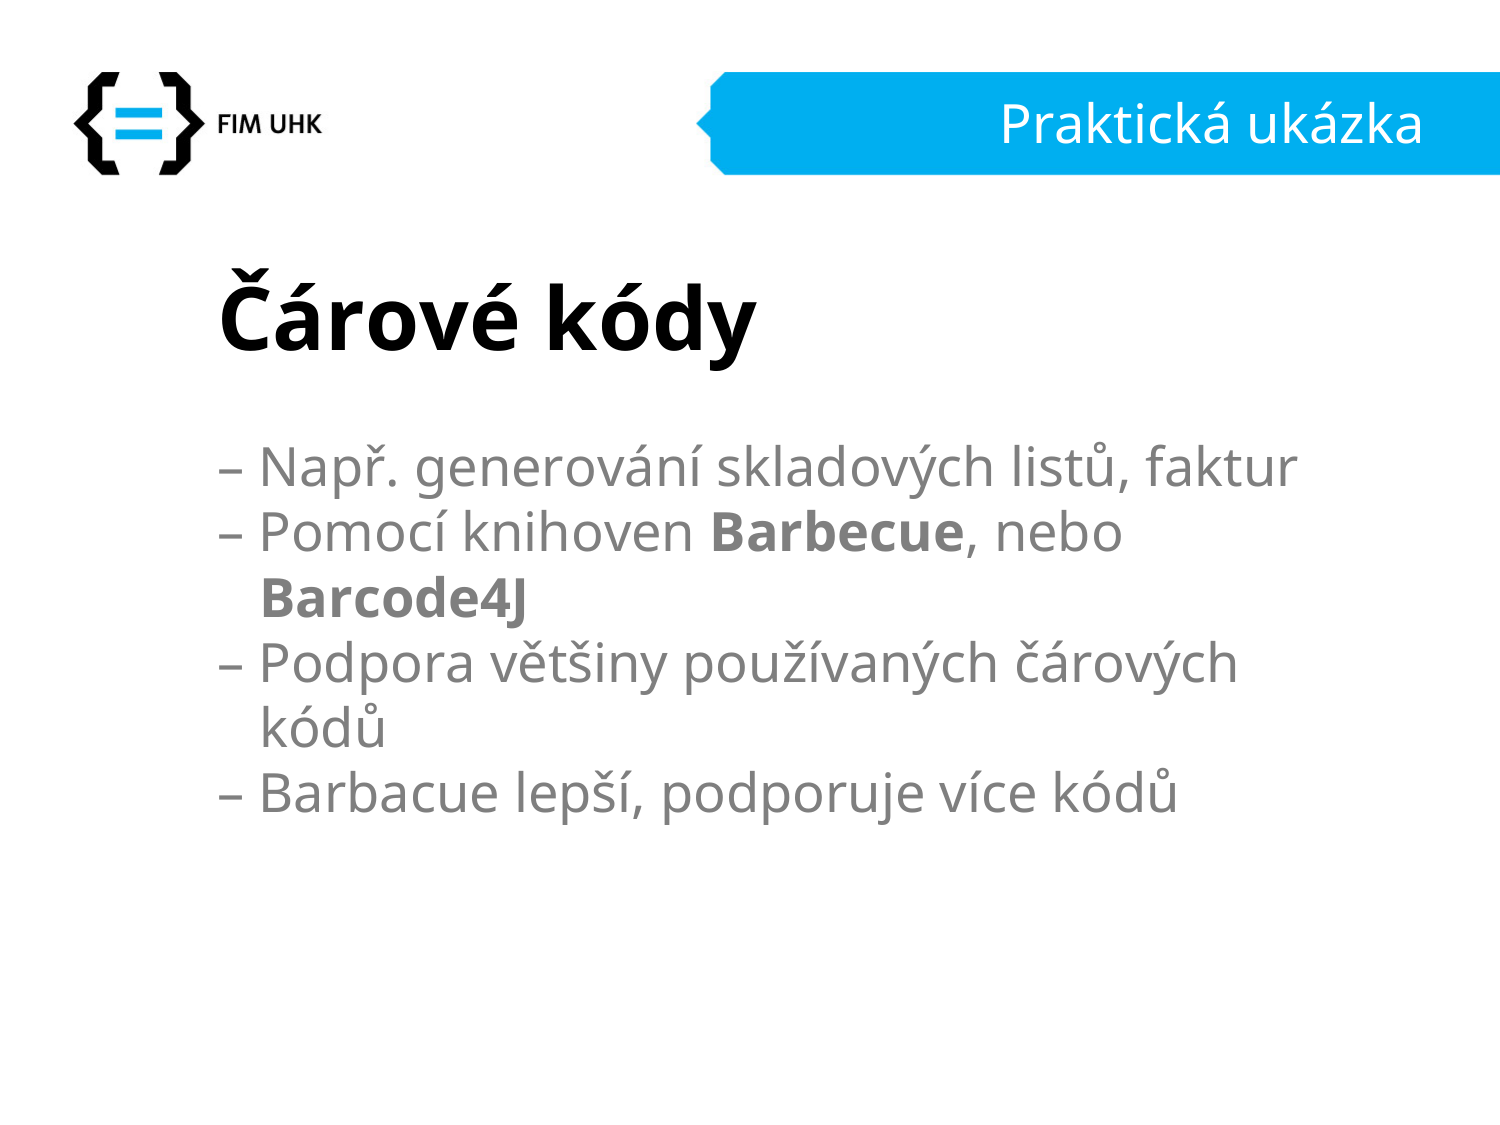

# Praktická ukázka
Čárové kódy
– Např. generování skladových listů, faktur
– Pomocí knihoven Barbecue, nebo
 Barcode4J
– Podpora většiny používaných čárových
 kódů
– Barbacue lepší, podporuje více kódů